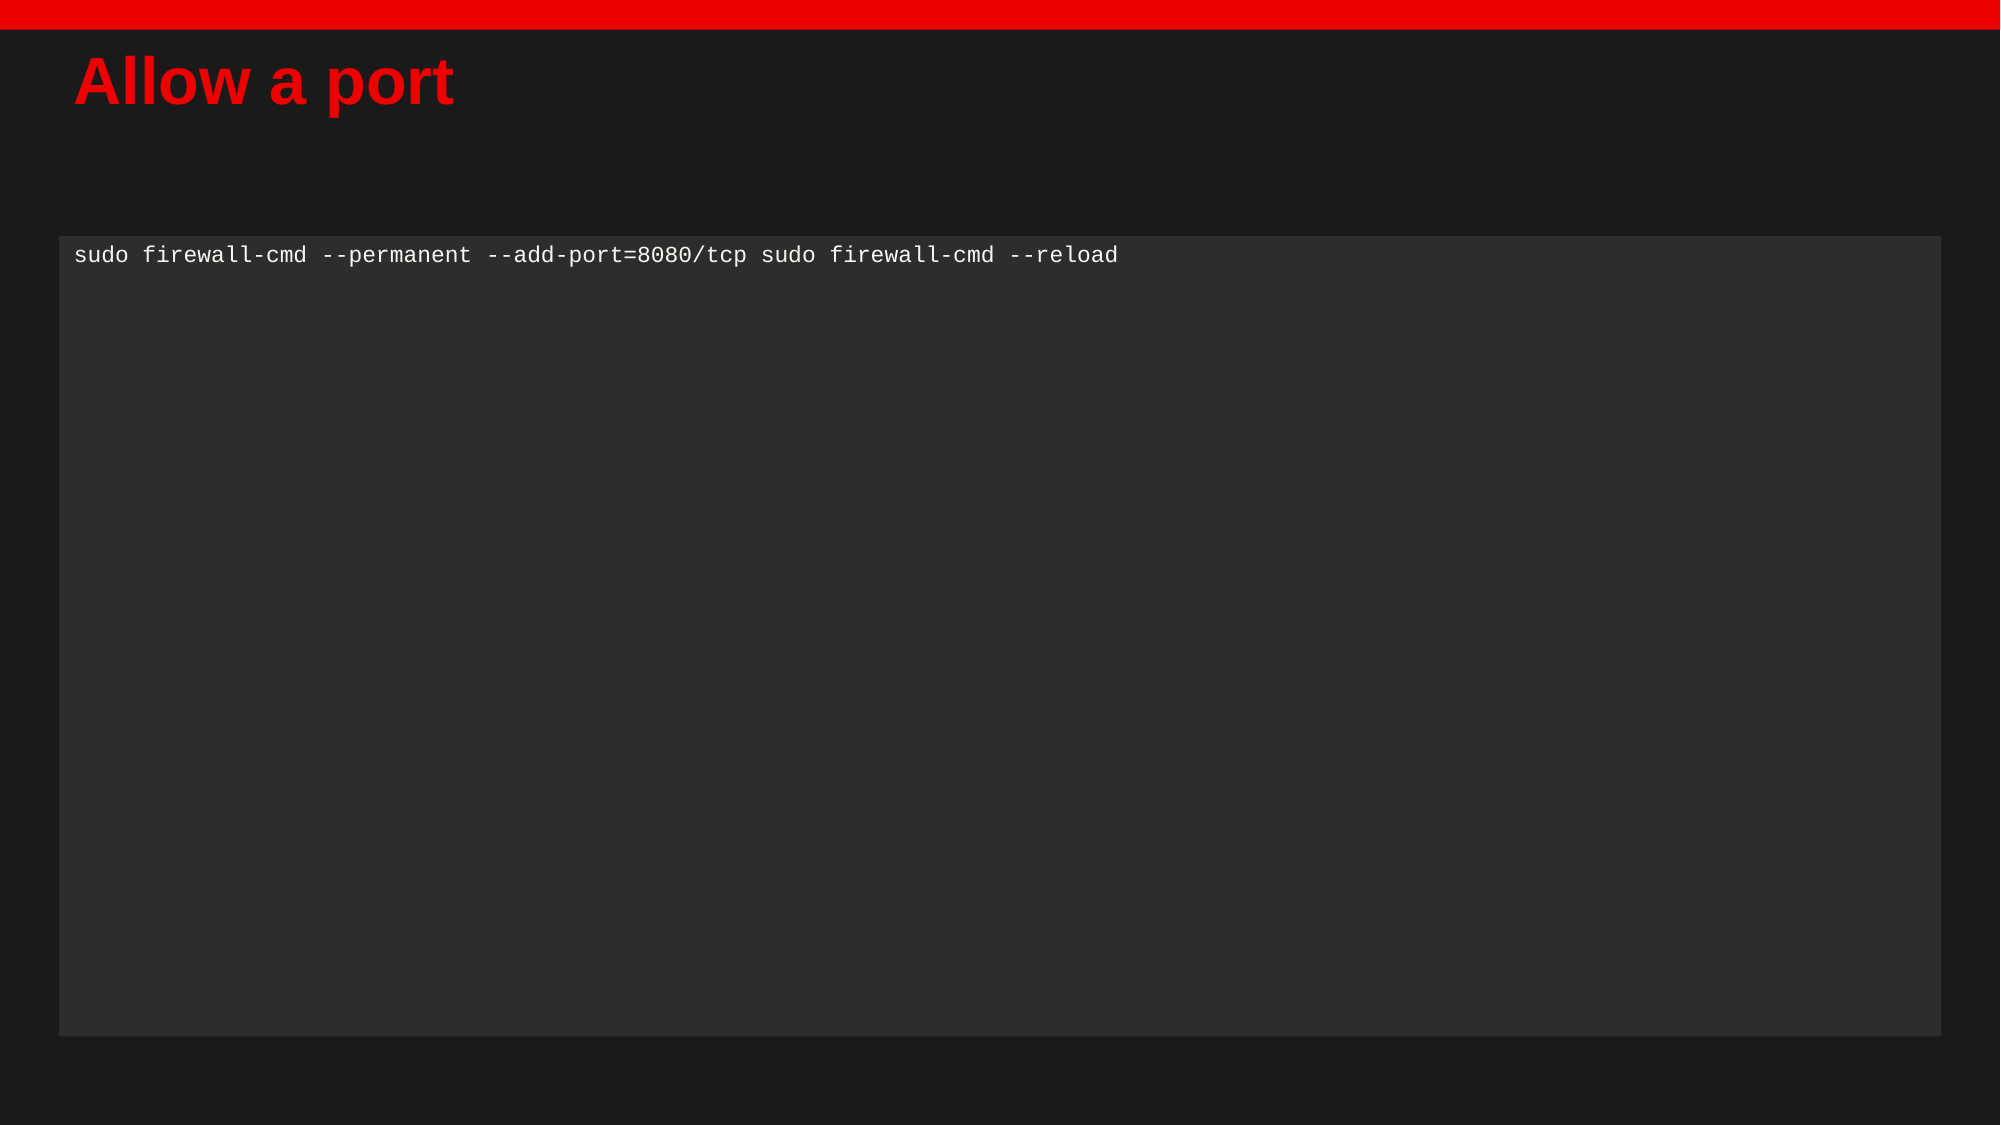

Allow a port
sudo firewall-cmd --permanent --add-port=8080/tcp sudo firewall-cmd --reload